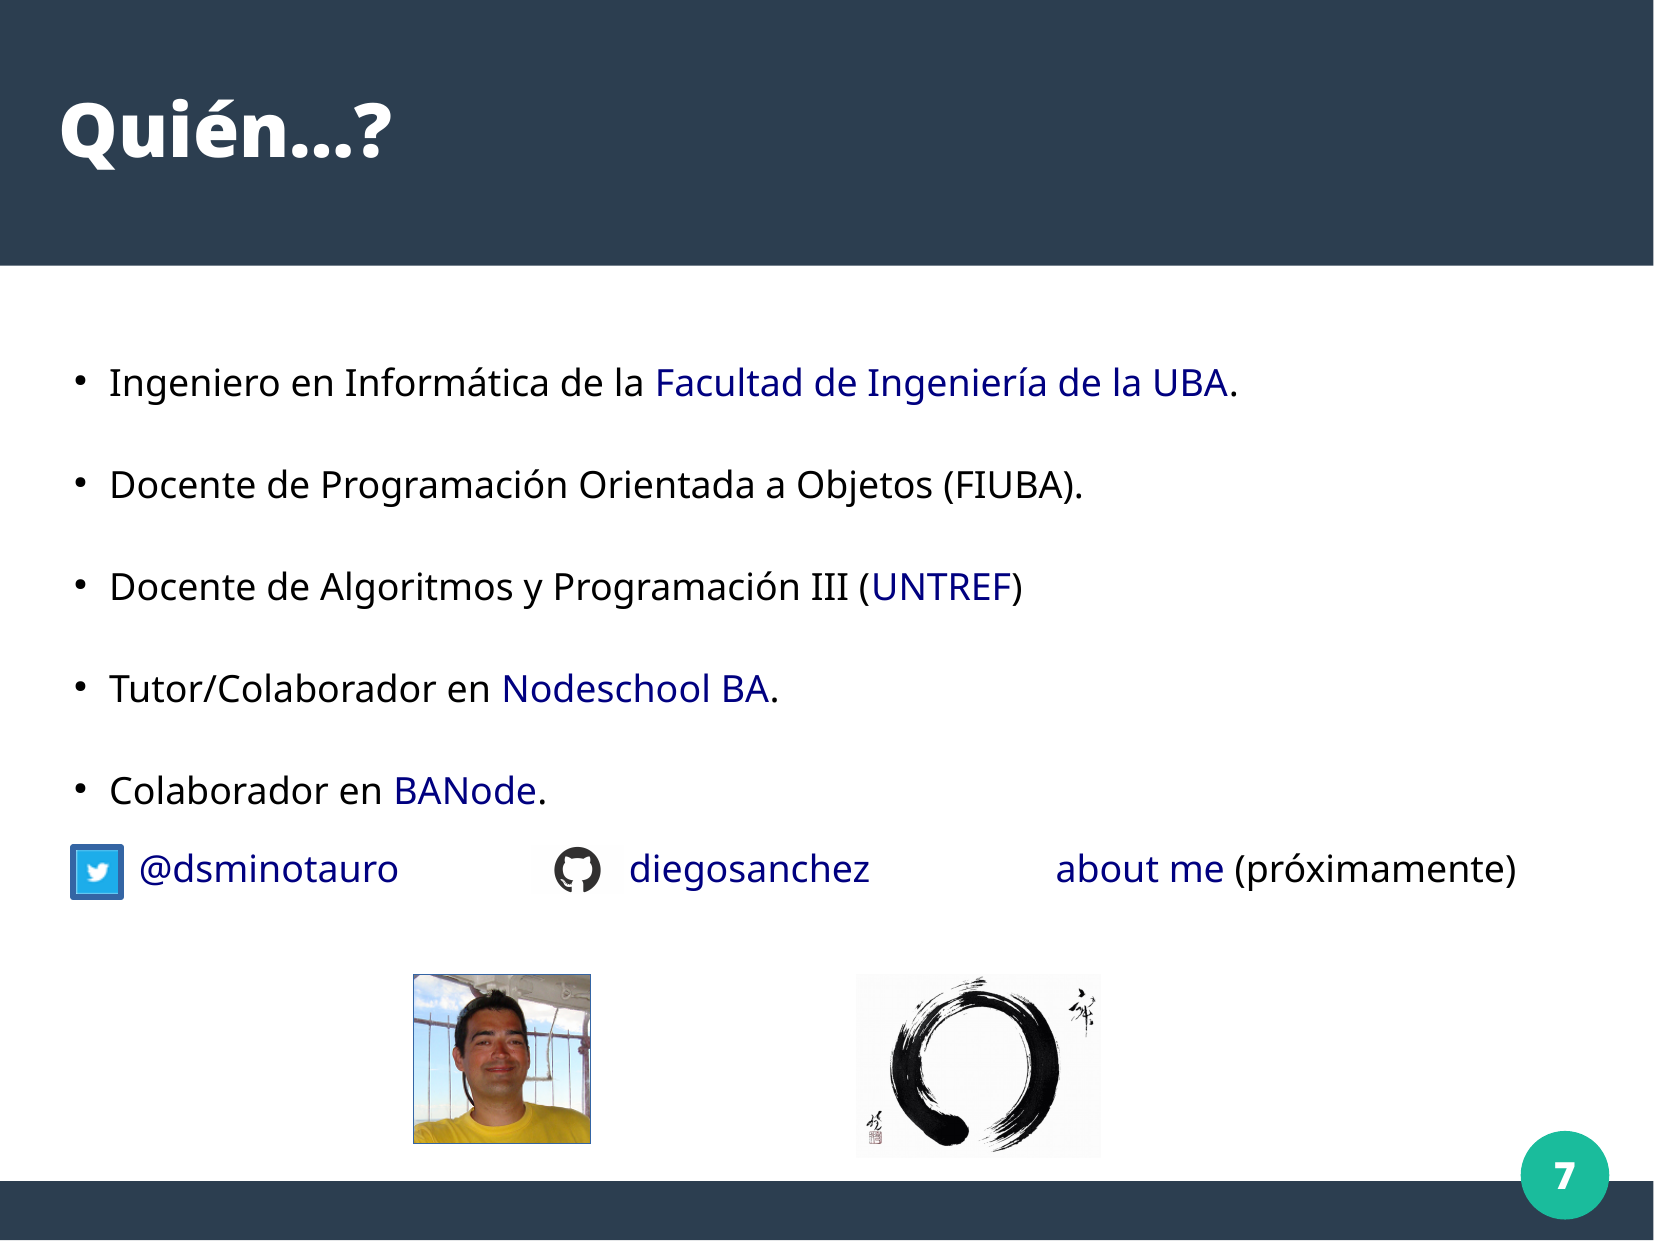

# Quién…?
Ingeniero en Informática de la Facultad de Ingeniería de la UBA.
Docente de Programación Orientada a Objetos (FIUBA).
Docente de Algoritmos y Programación III (UNTREF)
Tutor/Colaborador en Nodeschool BA.
Colaborador en BANode.
@dsminotauro
diegosanchez
about me (próximamente)
7